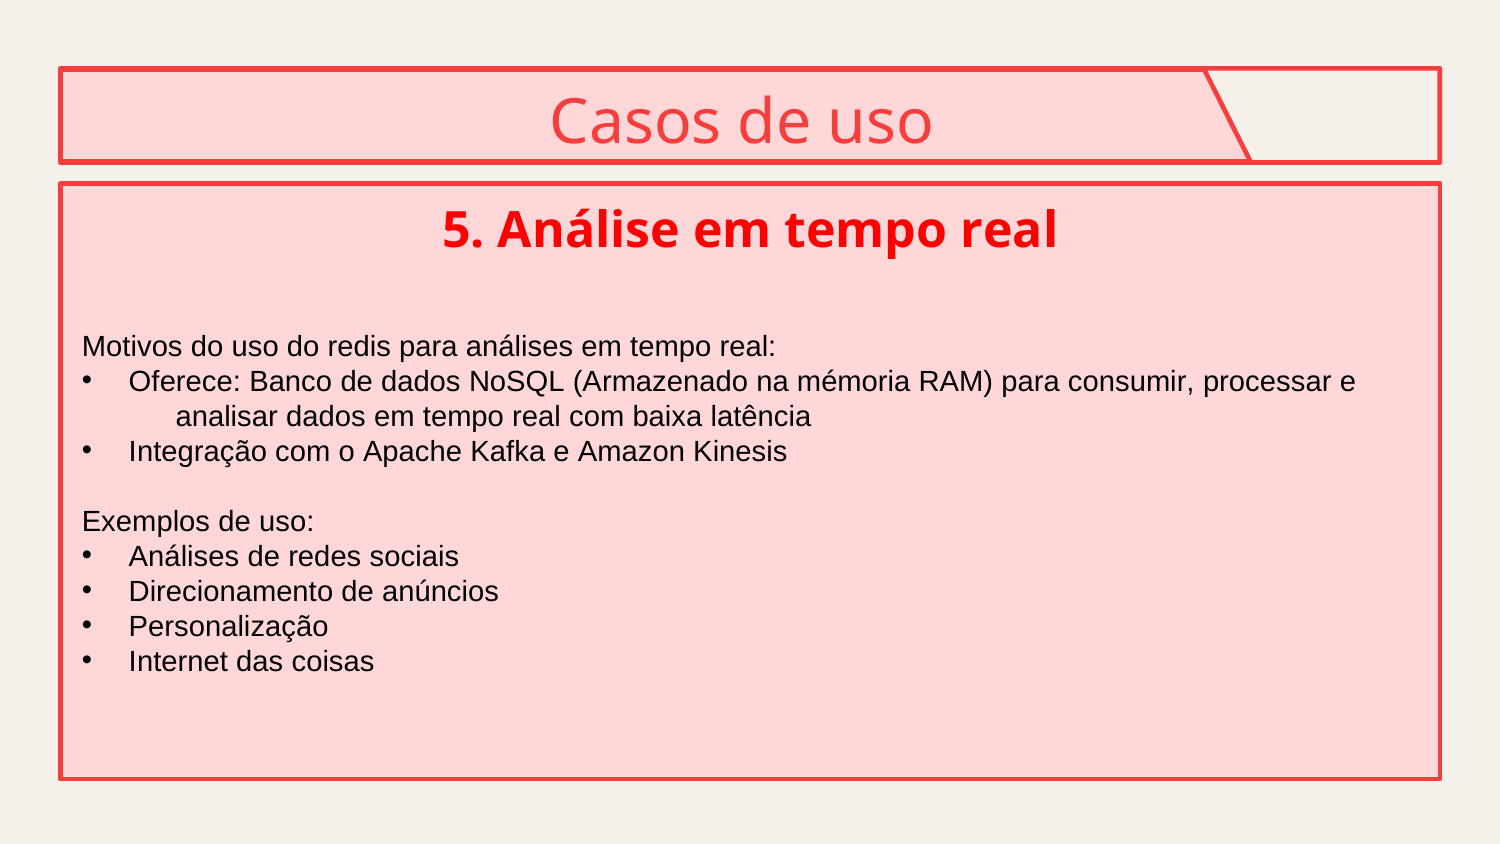

# Casos de uso
5. Análise em tempo real
Motivos do uso do redis para análises em tempo real:
Oferece: Banco de dados NoSQL (Armazenado na mémoria RAM) para consumir, processar e analisar dados em tempo real com baixa latência
Integração com o Apache Kafka e Amazon Kinesis
Exemplos de uso:
Análises de redes sociais
Direcionamento de anúncios
Personalização
Internet das coisas